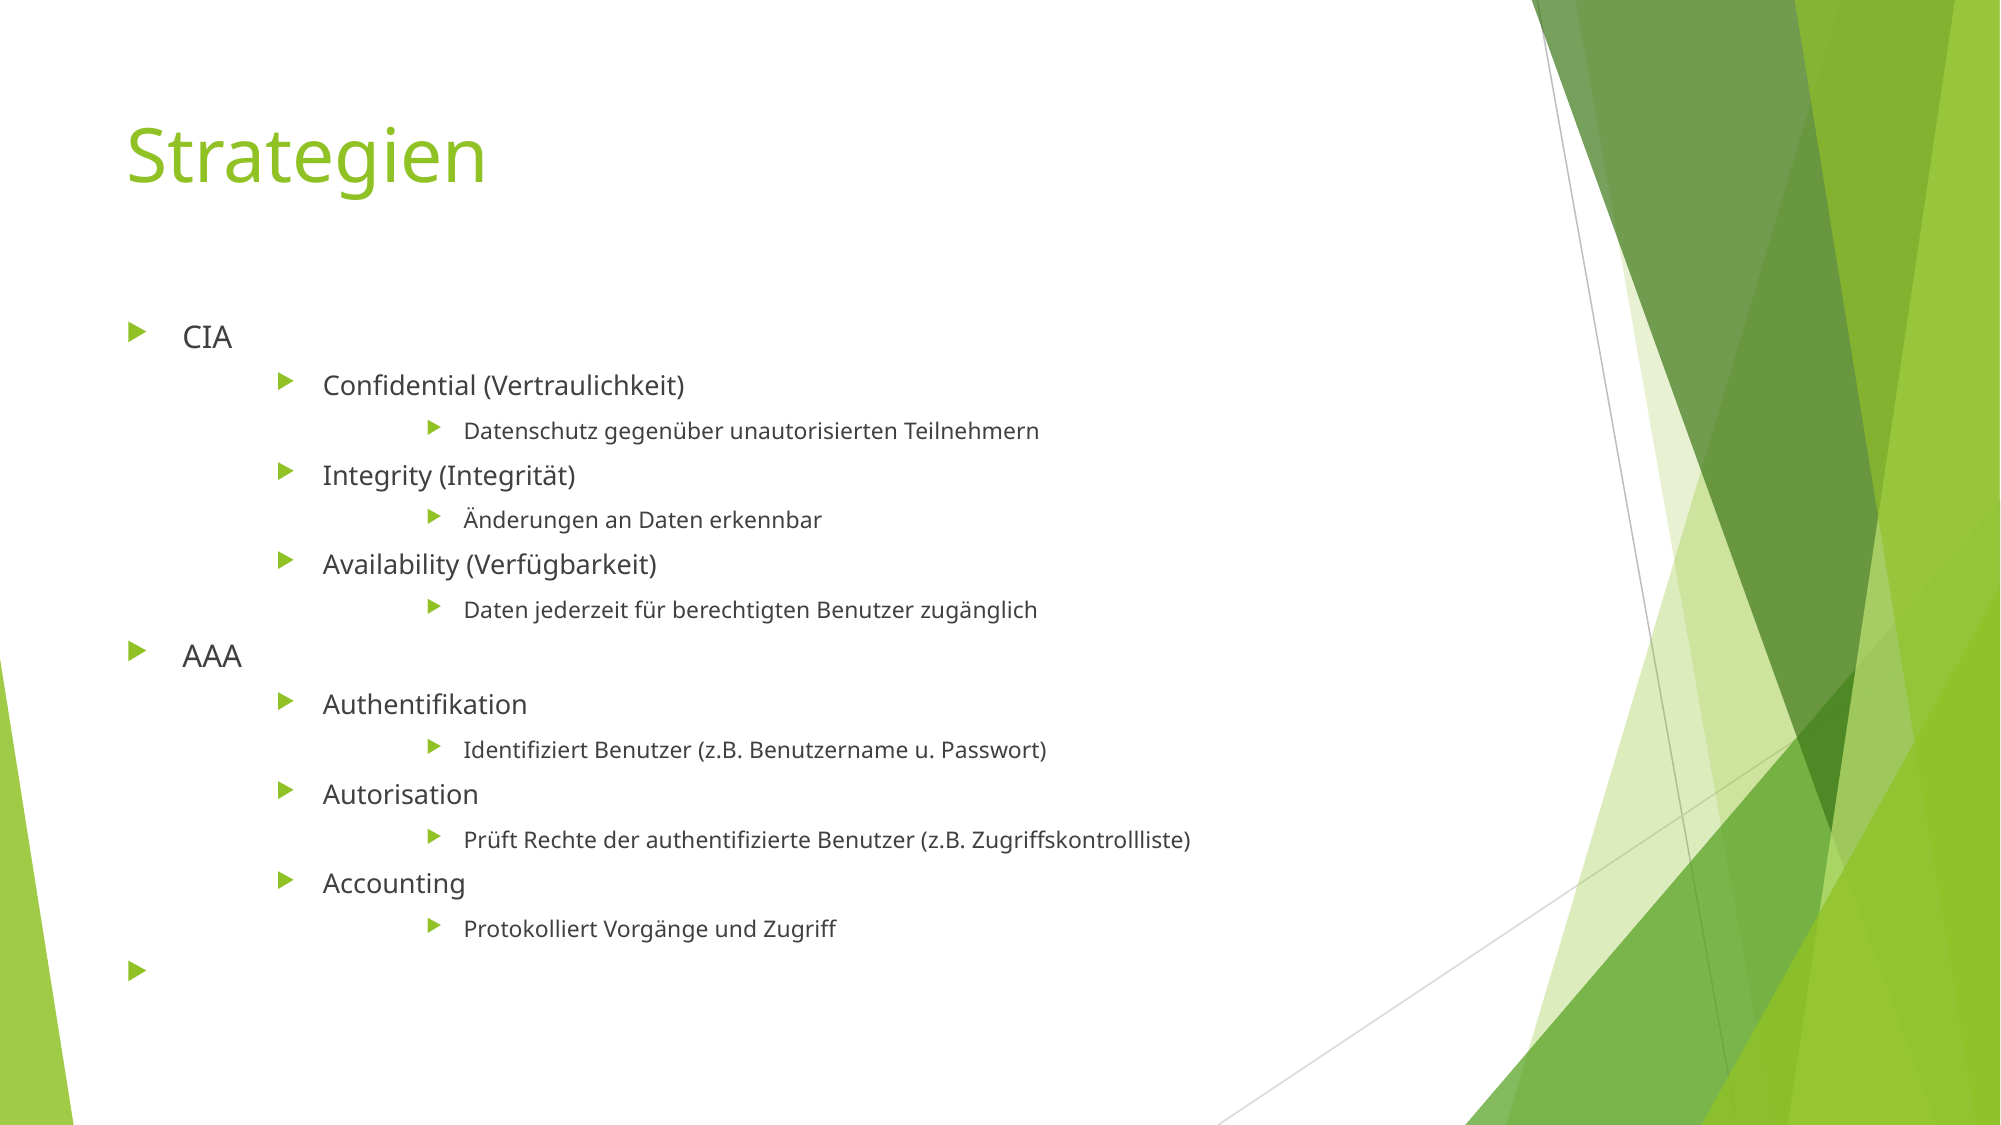

# Strategien
CIA
Confidential (Vertraulichkeit)
Datenschutz gegenüber unautorisierten Teilnehmern
Integrity (Integrität)
Änderungen an Daten erkennbar
Availability (Verfügbarkeit)
Daten jederzeit für berechtigten Benutzer zugänglich
AAA
Authentifikation
Identifiziert Benutzer (z.B. Benutzername u. Passwort)
Autorisation
Prüft Rechte der authentifizierte Benutzer (z.B. Zugriffskontrollliste)
Accounting
Protokolliert Vorgänge und Zugriff